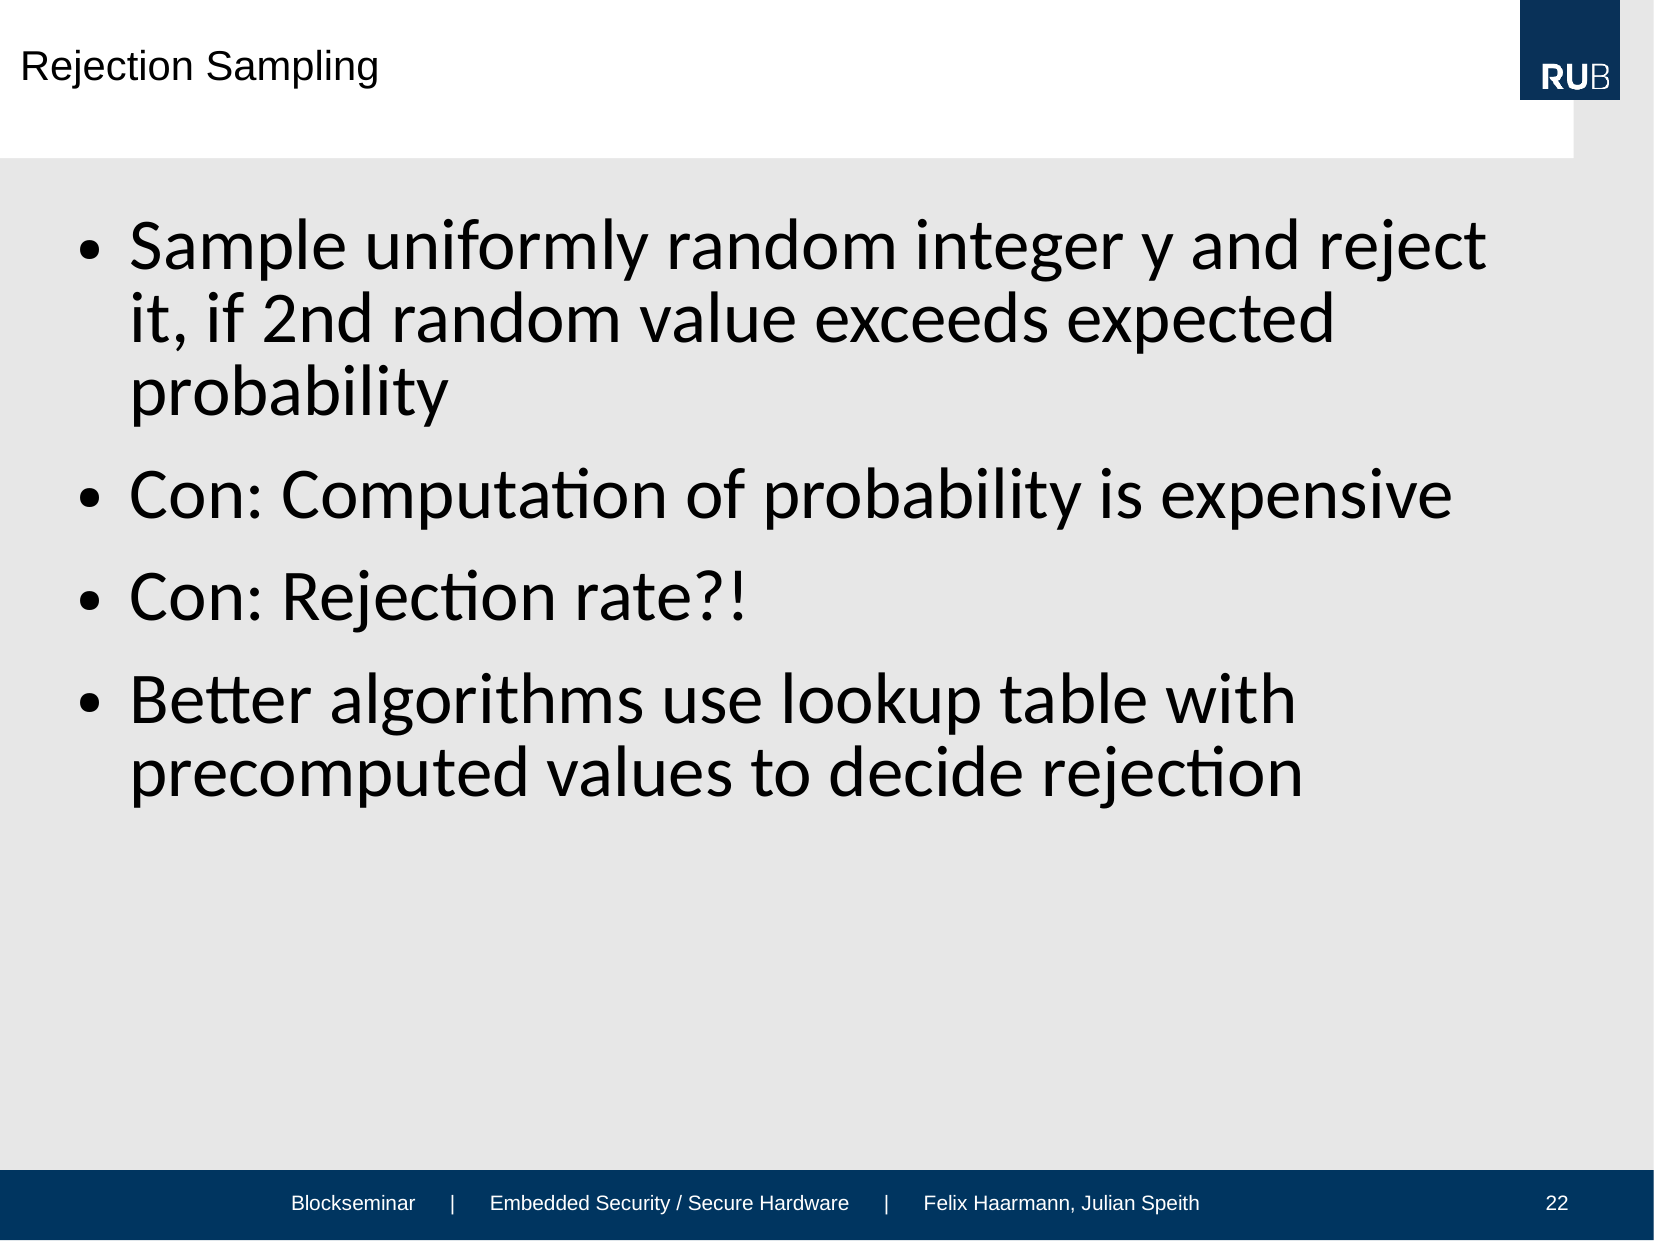

# Rejection Sampling
Sample uniformly random integer y and reject it, if 2nd random value exceeds expected probability
Con: Computation of probability is expensive
Con: Rejection rate?!
Better algorithms use lookup table with precomputed values to decide rejection